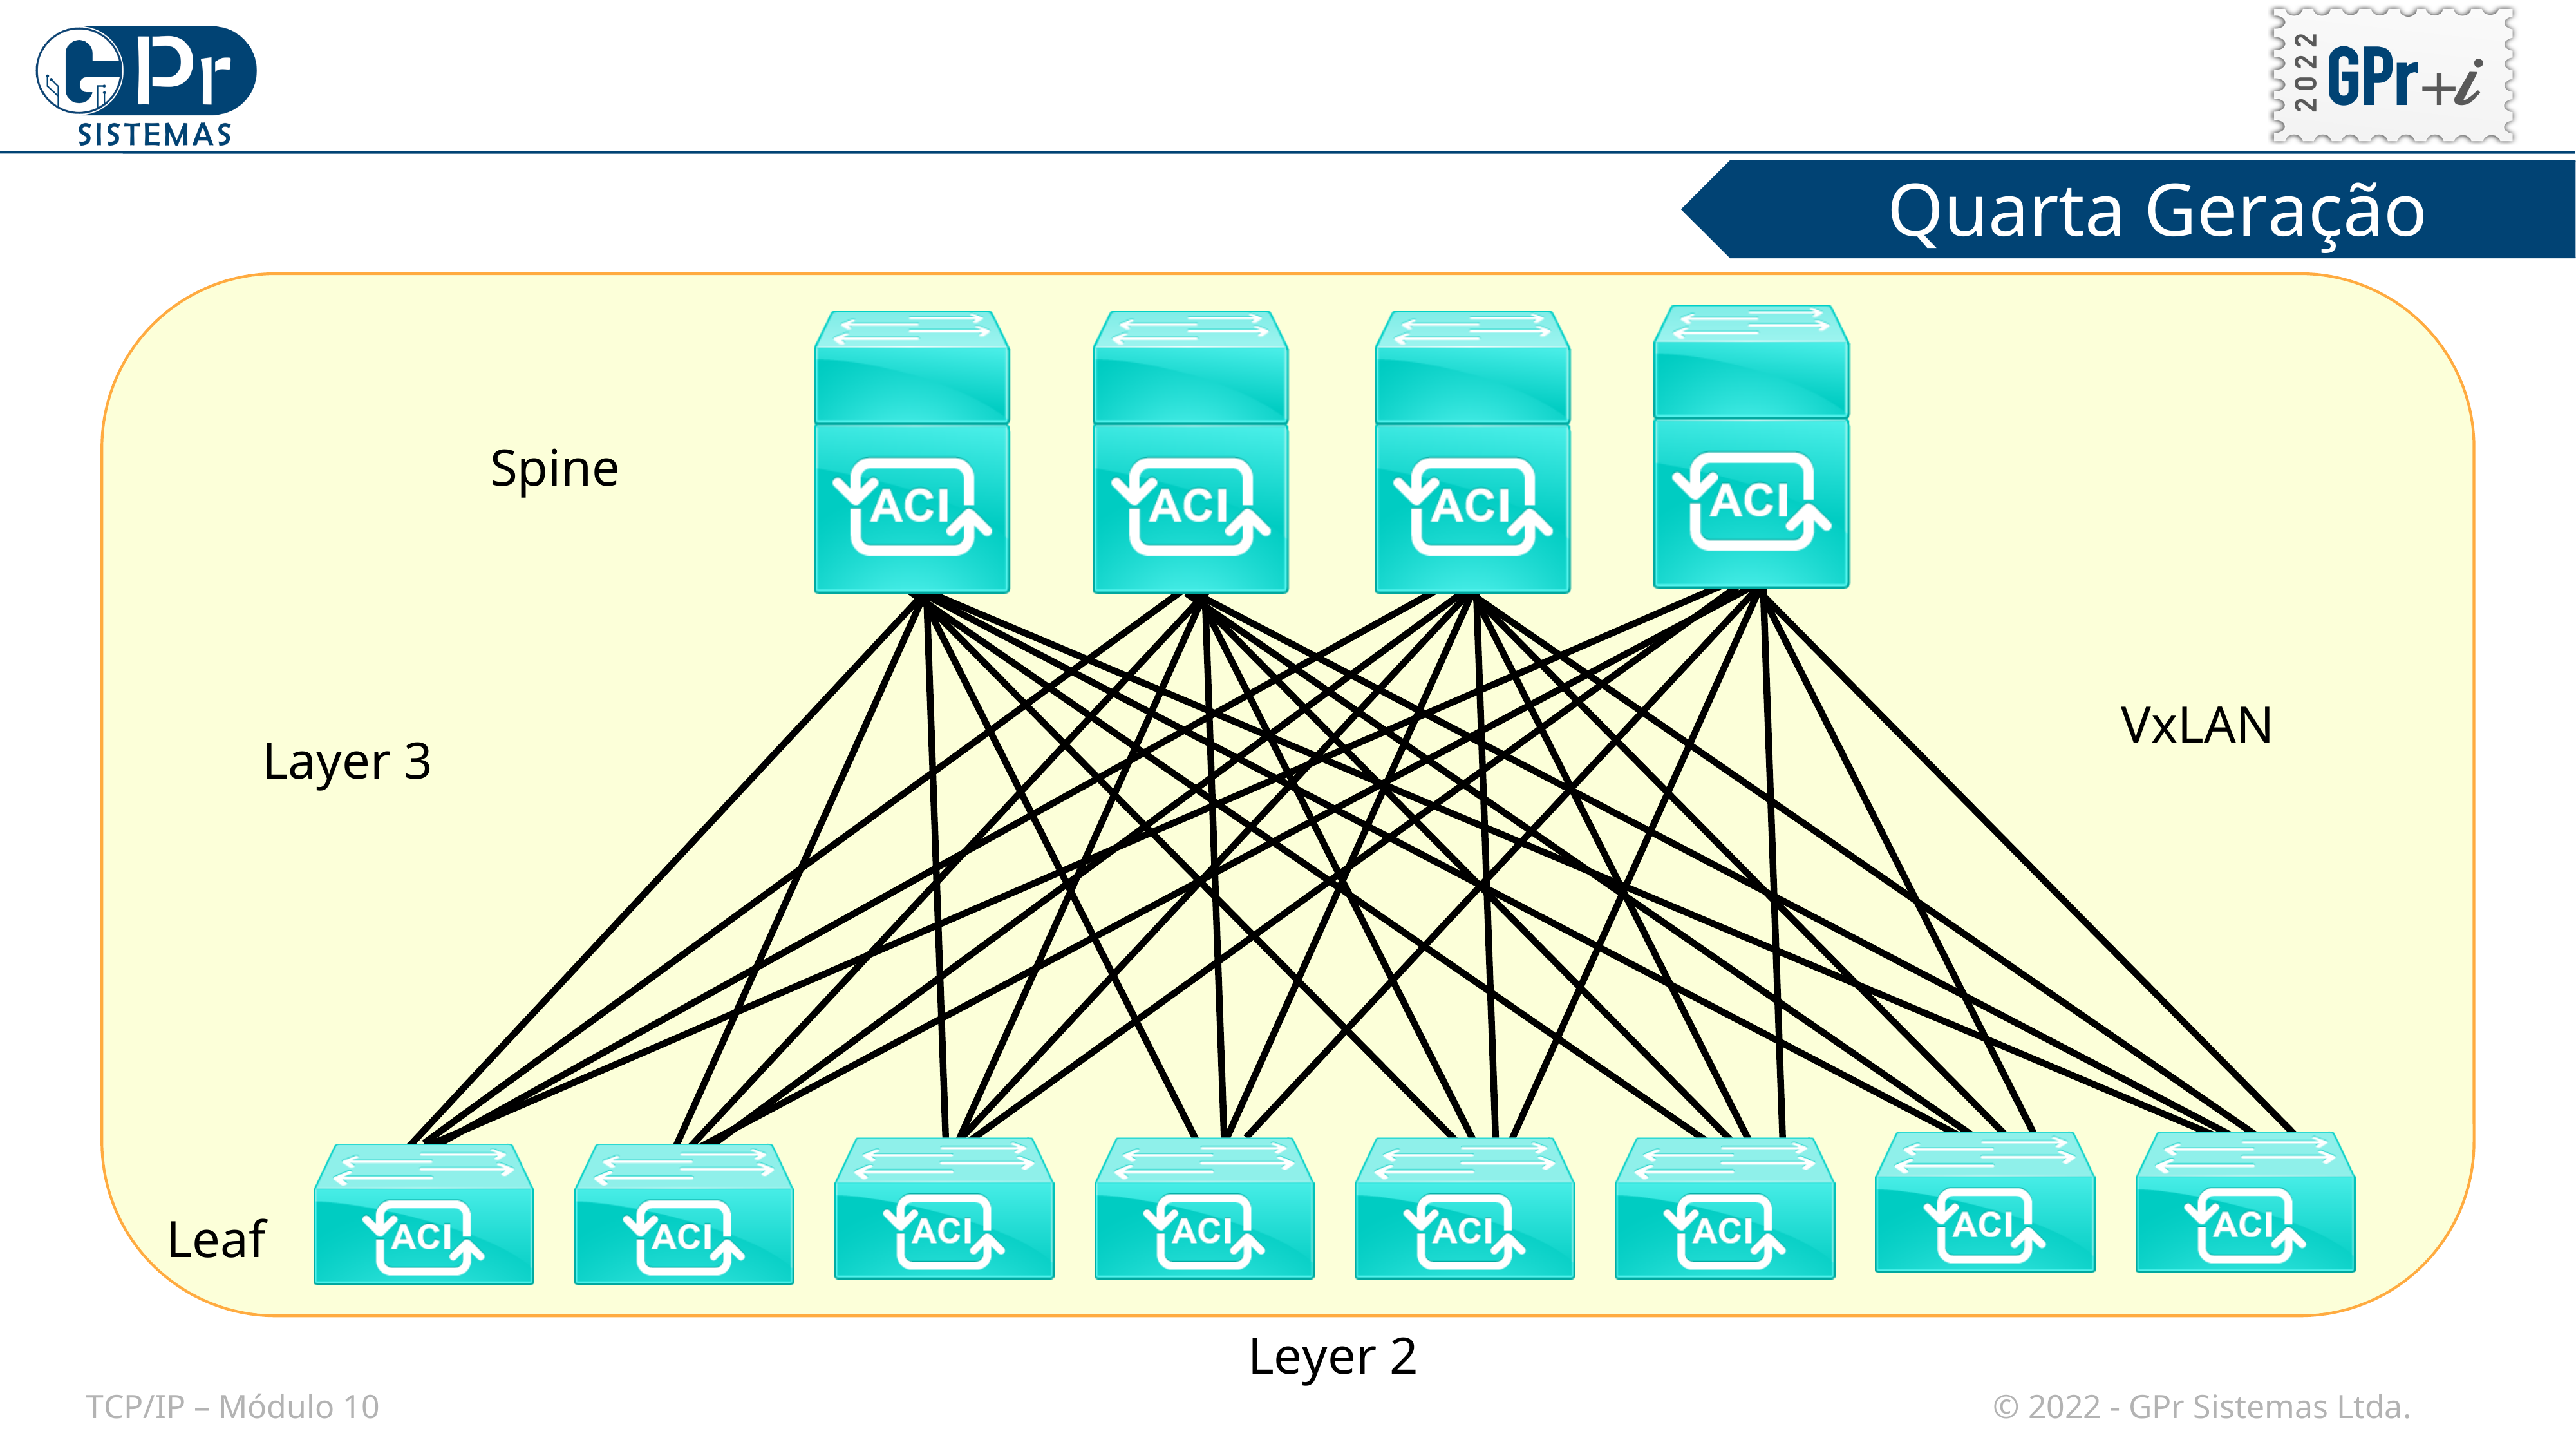

Quarta Geração
Spine
VxLAN
Layer 3
Leaf
Leyer 2